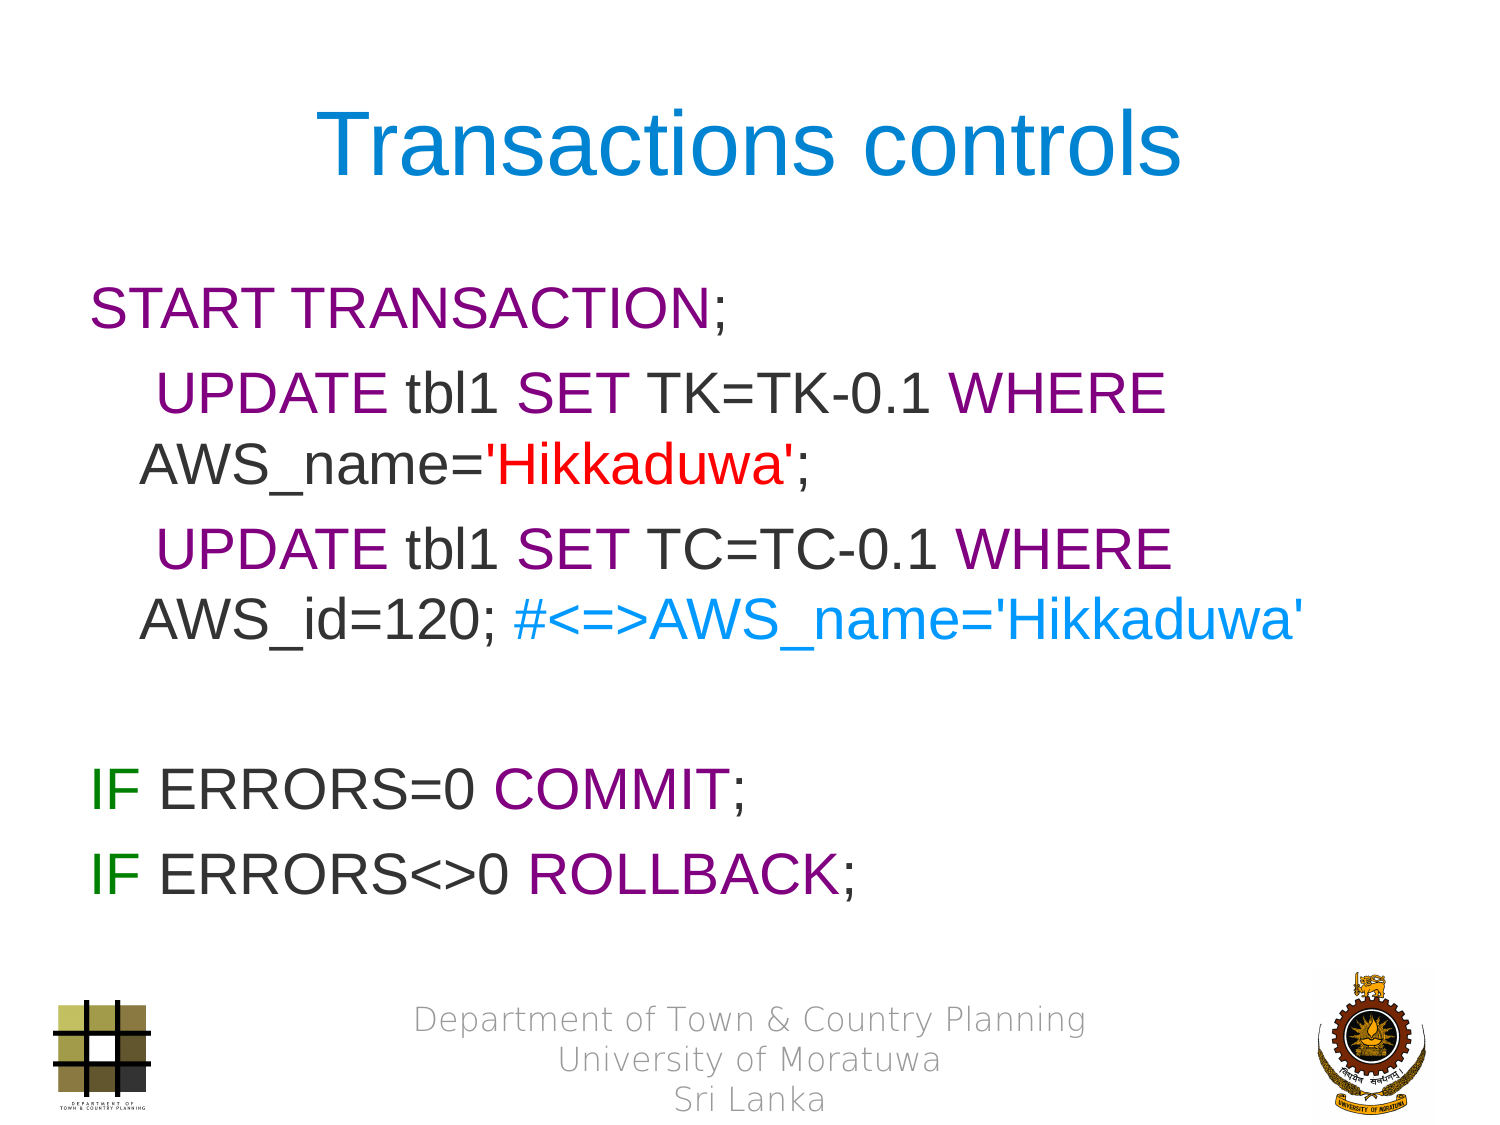

# Transactions controls
START TRANSACTION;
 UPDATE tbl1 SET TK=TK-0.1 WHERE AWS_name='Hikkaduwa';
 UPDATE tbl1 SET TC=TC-0.1 WHERE AWS_id=120; #<=>AWS_name='Hikkaduwa'
IF ERRORS=0 COMMIT;
IF ERRORS<>0 ROLLBACK;